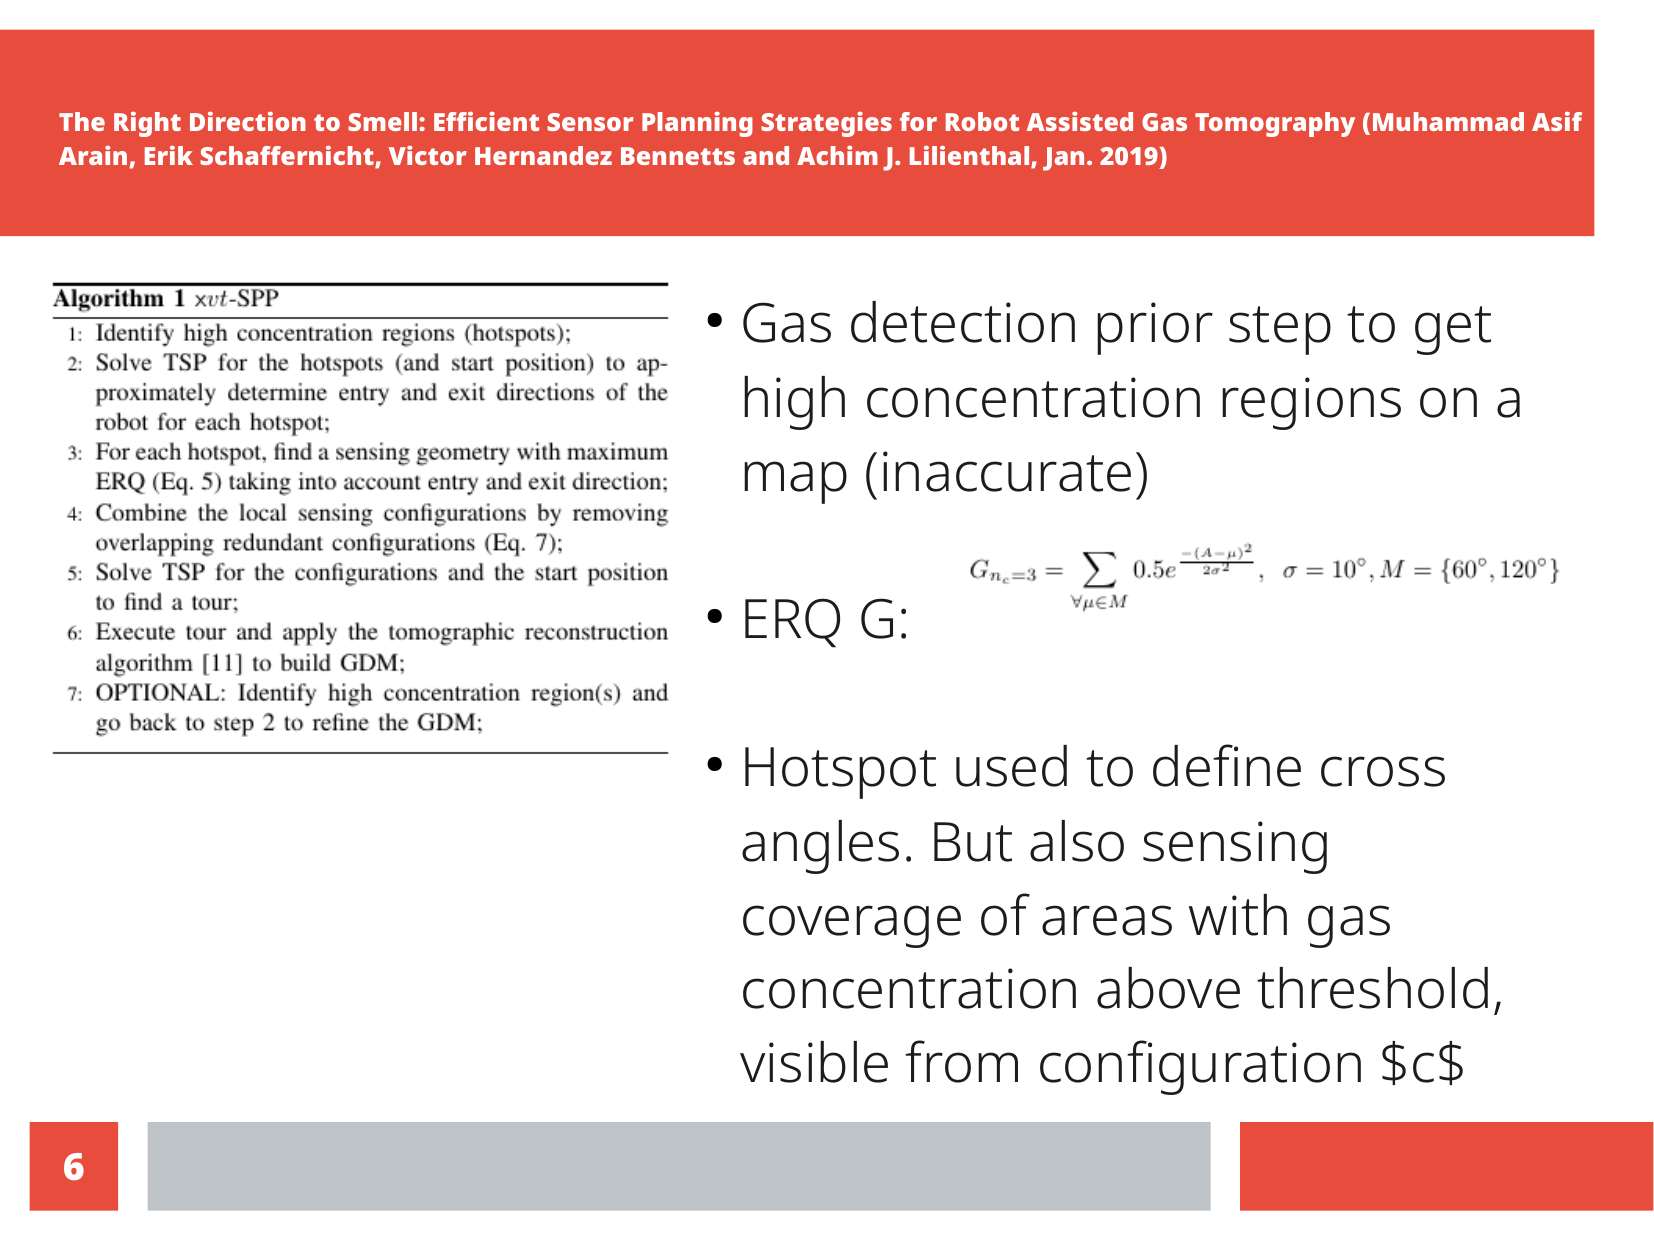

# The Right Direction to Smell: Efficient Sensor Planning Strategies for Robot Assisted Gas Tomography (Muhammad Asif Arain, Erik Schaffernicht, Victor Hernandez Bennetts and Achim J. Lilienthal, Jan. 2019)
Gas detection prior step to get high concentration regions on a map (inaccurate)
ERQ G:
Hotspot used to define cross angles. But also sensing coverage of areas with gas concentration above threshold, visible from configuration $c$
6